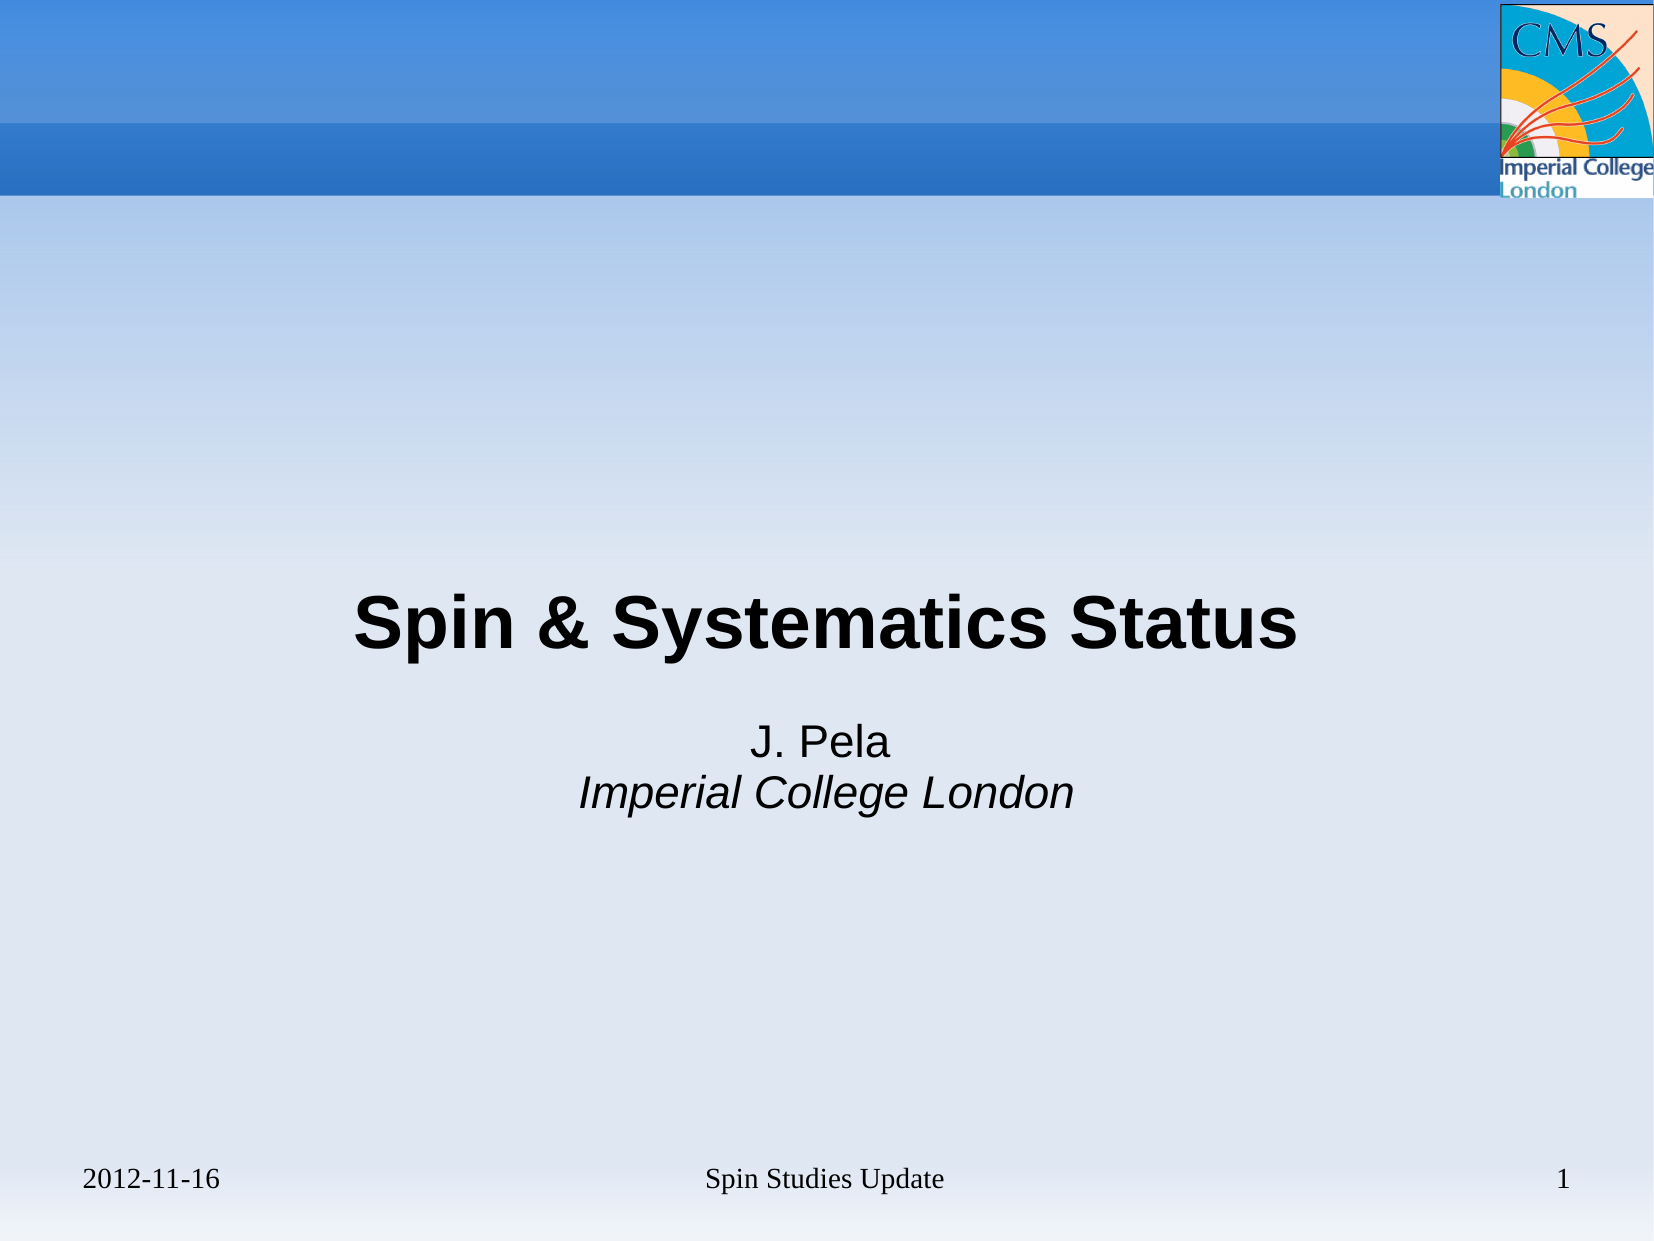

# Spin & Systematics Status
J. Pela
Imperial College London
2012-11-16
Spin Studies Update
1